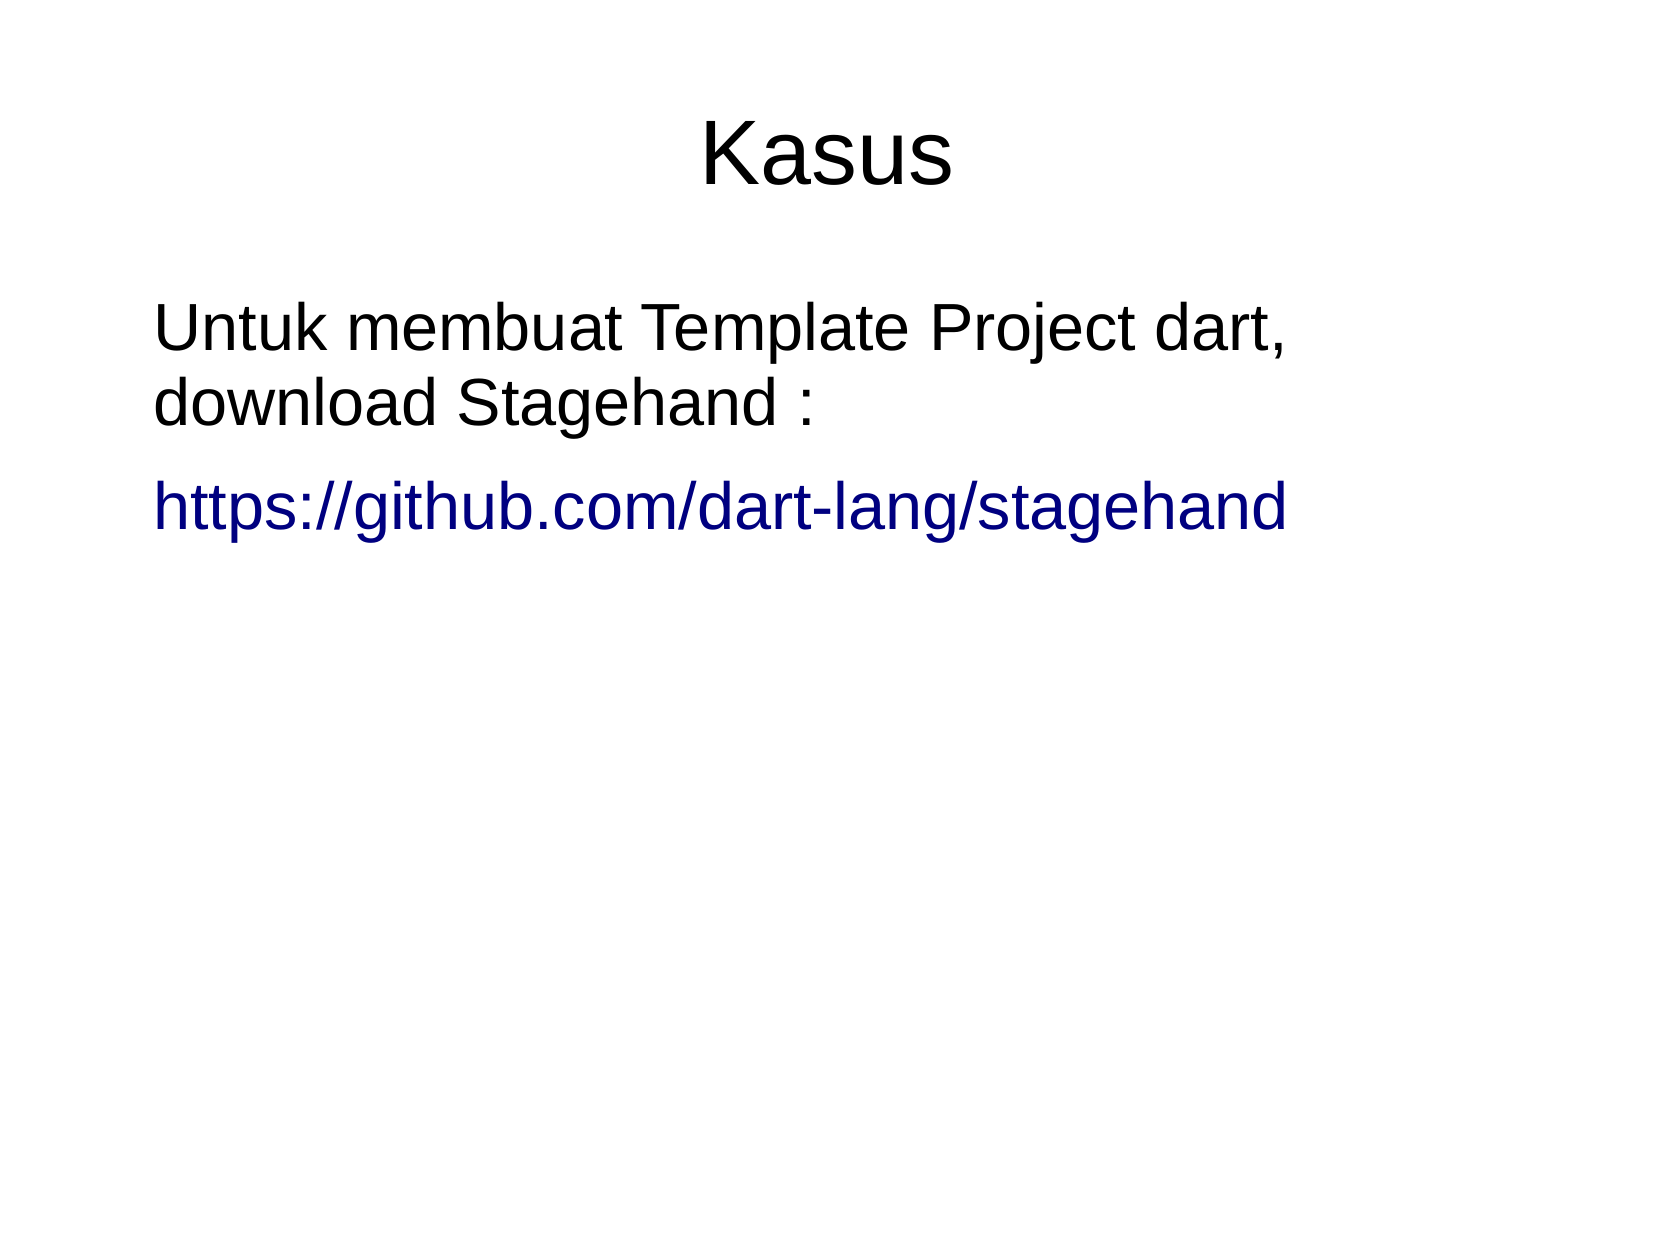

# Kasus
Untuk membuat Template Project dart, download Stagehand :
https://github.com/dart-lang/stagehand